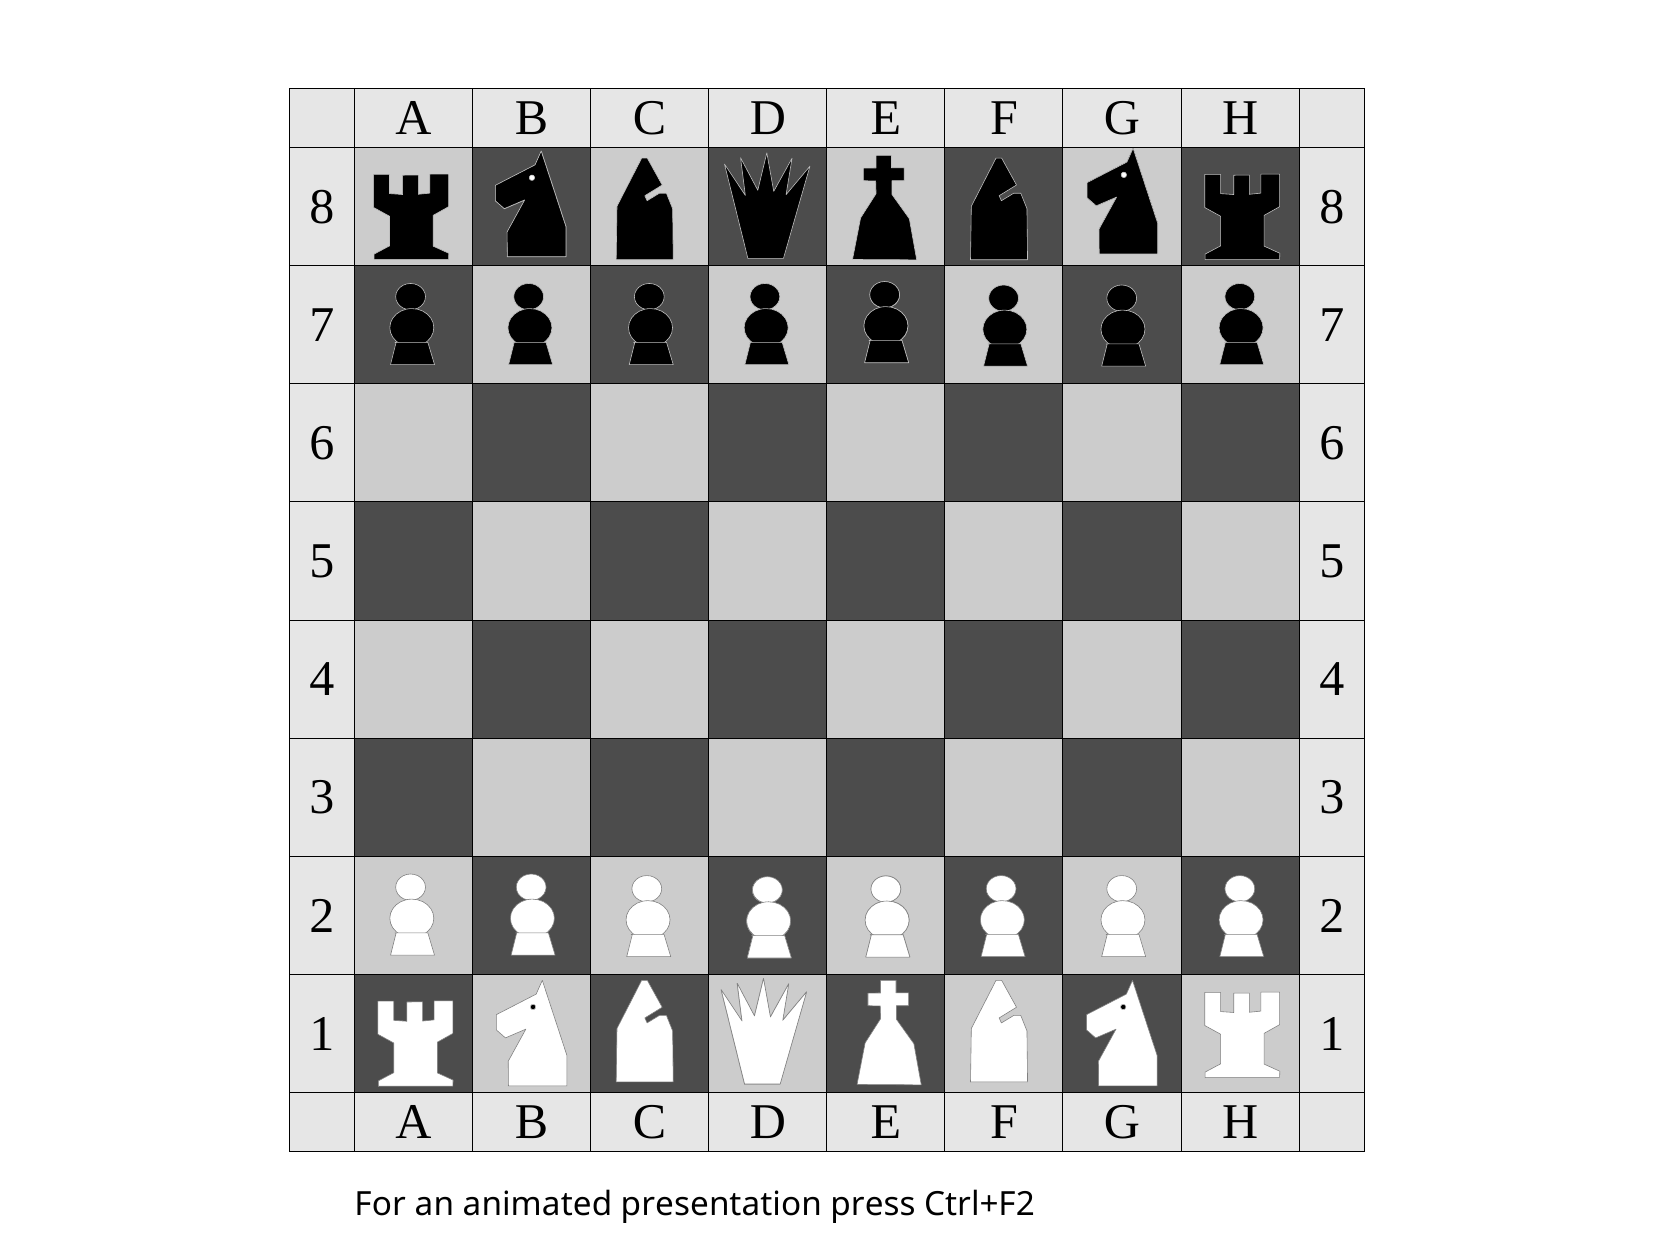

A
B
C
D
E
F
G
H
8
8
7
7
6
6
5
5
4
4
3
3
2
2
1
1
A
B
C
D
E
F
G
H
For an animated presentation press Ctrl+F2